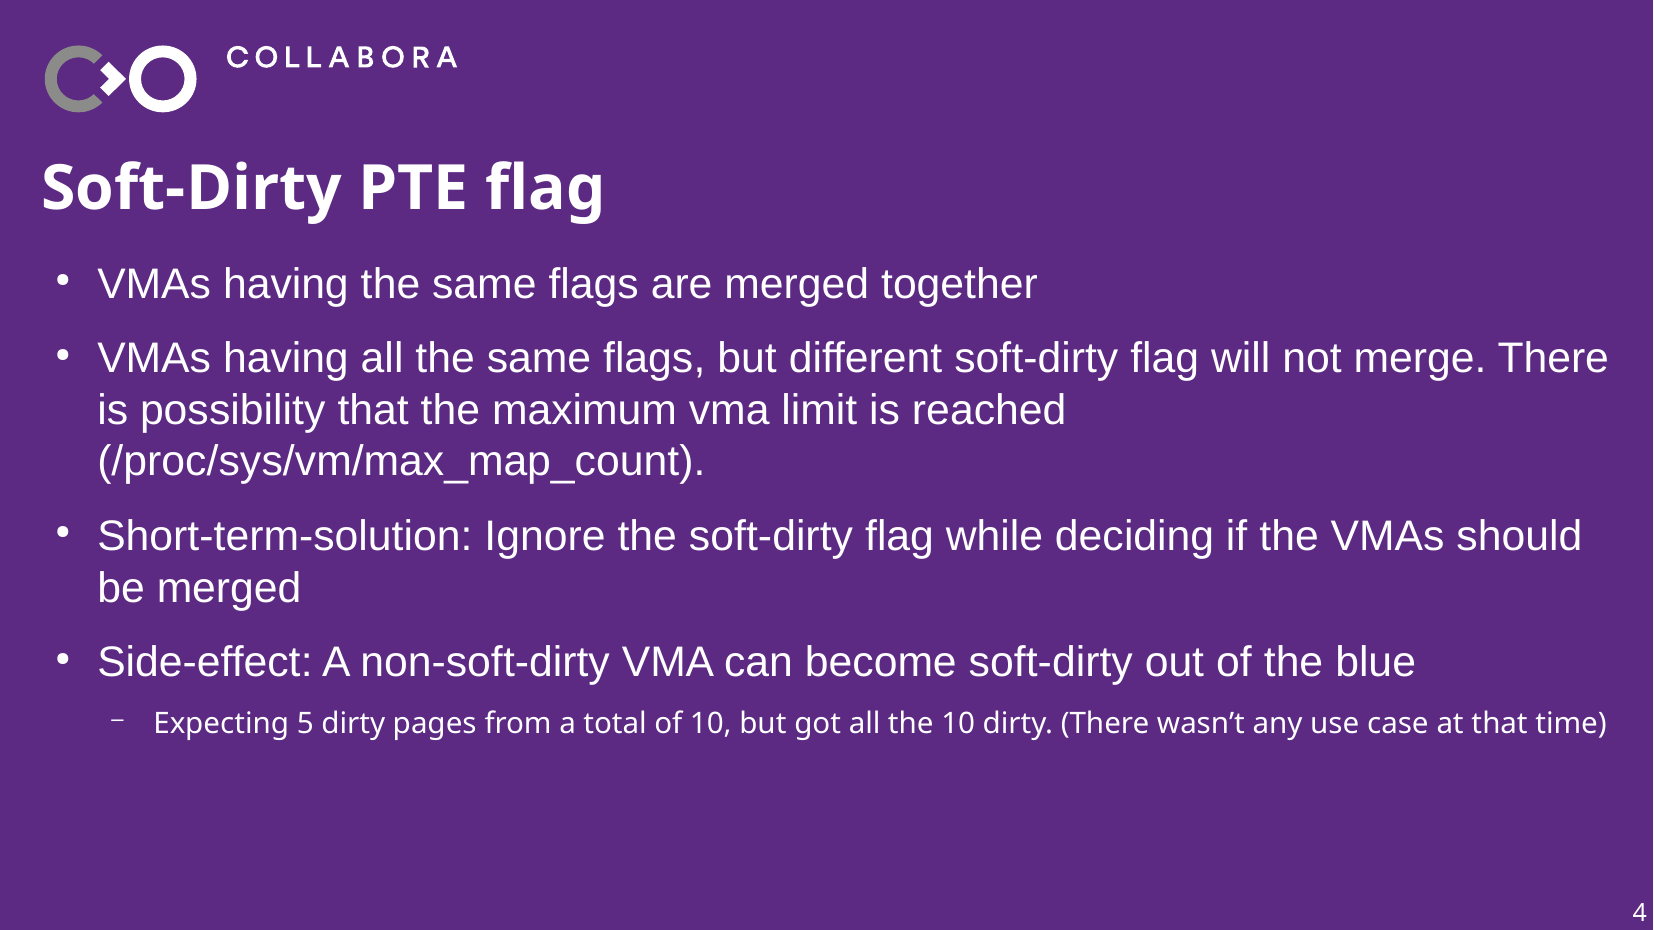

# Soft-Dirty PTE flag
VMAs having the same flags are merged together
VMAs having all the same flags, but different soft-dirty flag will not merge. There is possibility that the maximum vma limit is reached (/proc/sys/vm/max_map_count).
Short-term-solution: Ignore the soft-dirty flag while deciding if the VMAs should be merged
Side-effect: A non-soft-dirty VMA can become soft-dirty out of the blue
Expecting 5 dirty pages from a total of 10, but got all the 10 dirty. (There wasn’t any use case at that time)